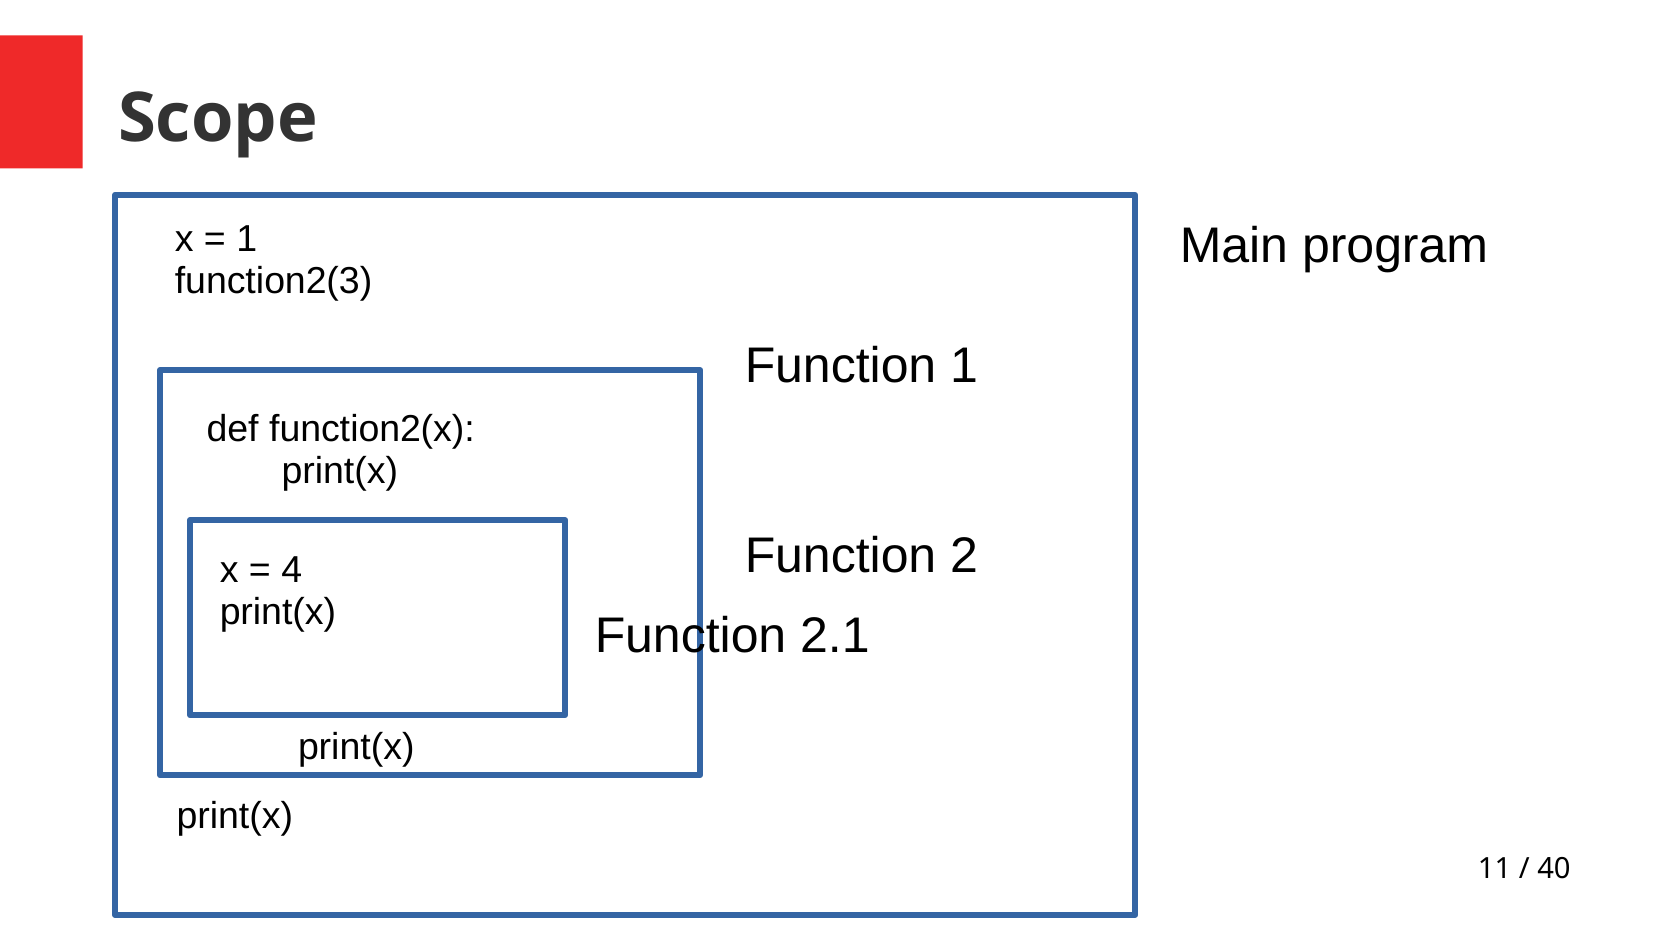

# Scope
x = 1
function2(3)
Main program
Function 1
def function2(x):
	print(x)
Function 2
x = 4
print(x)
Function 2.1
print(x)
print(x)
11